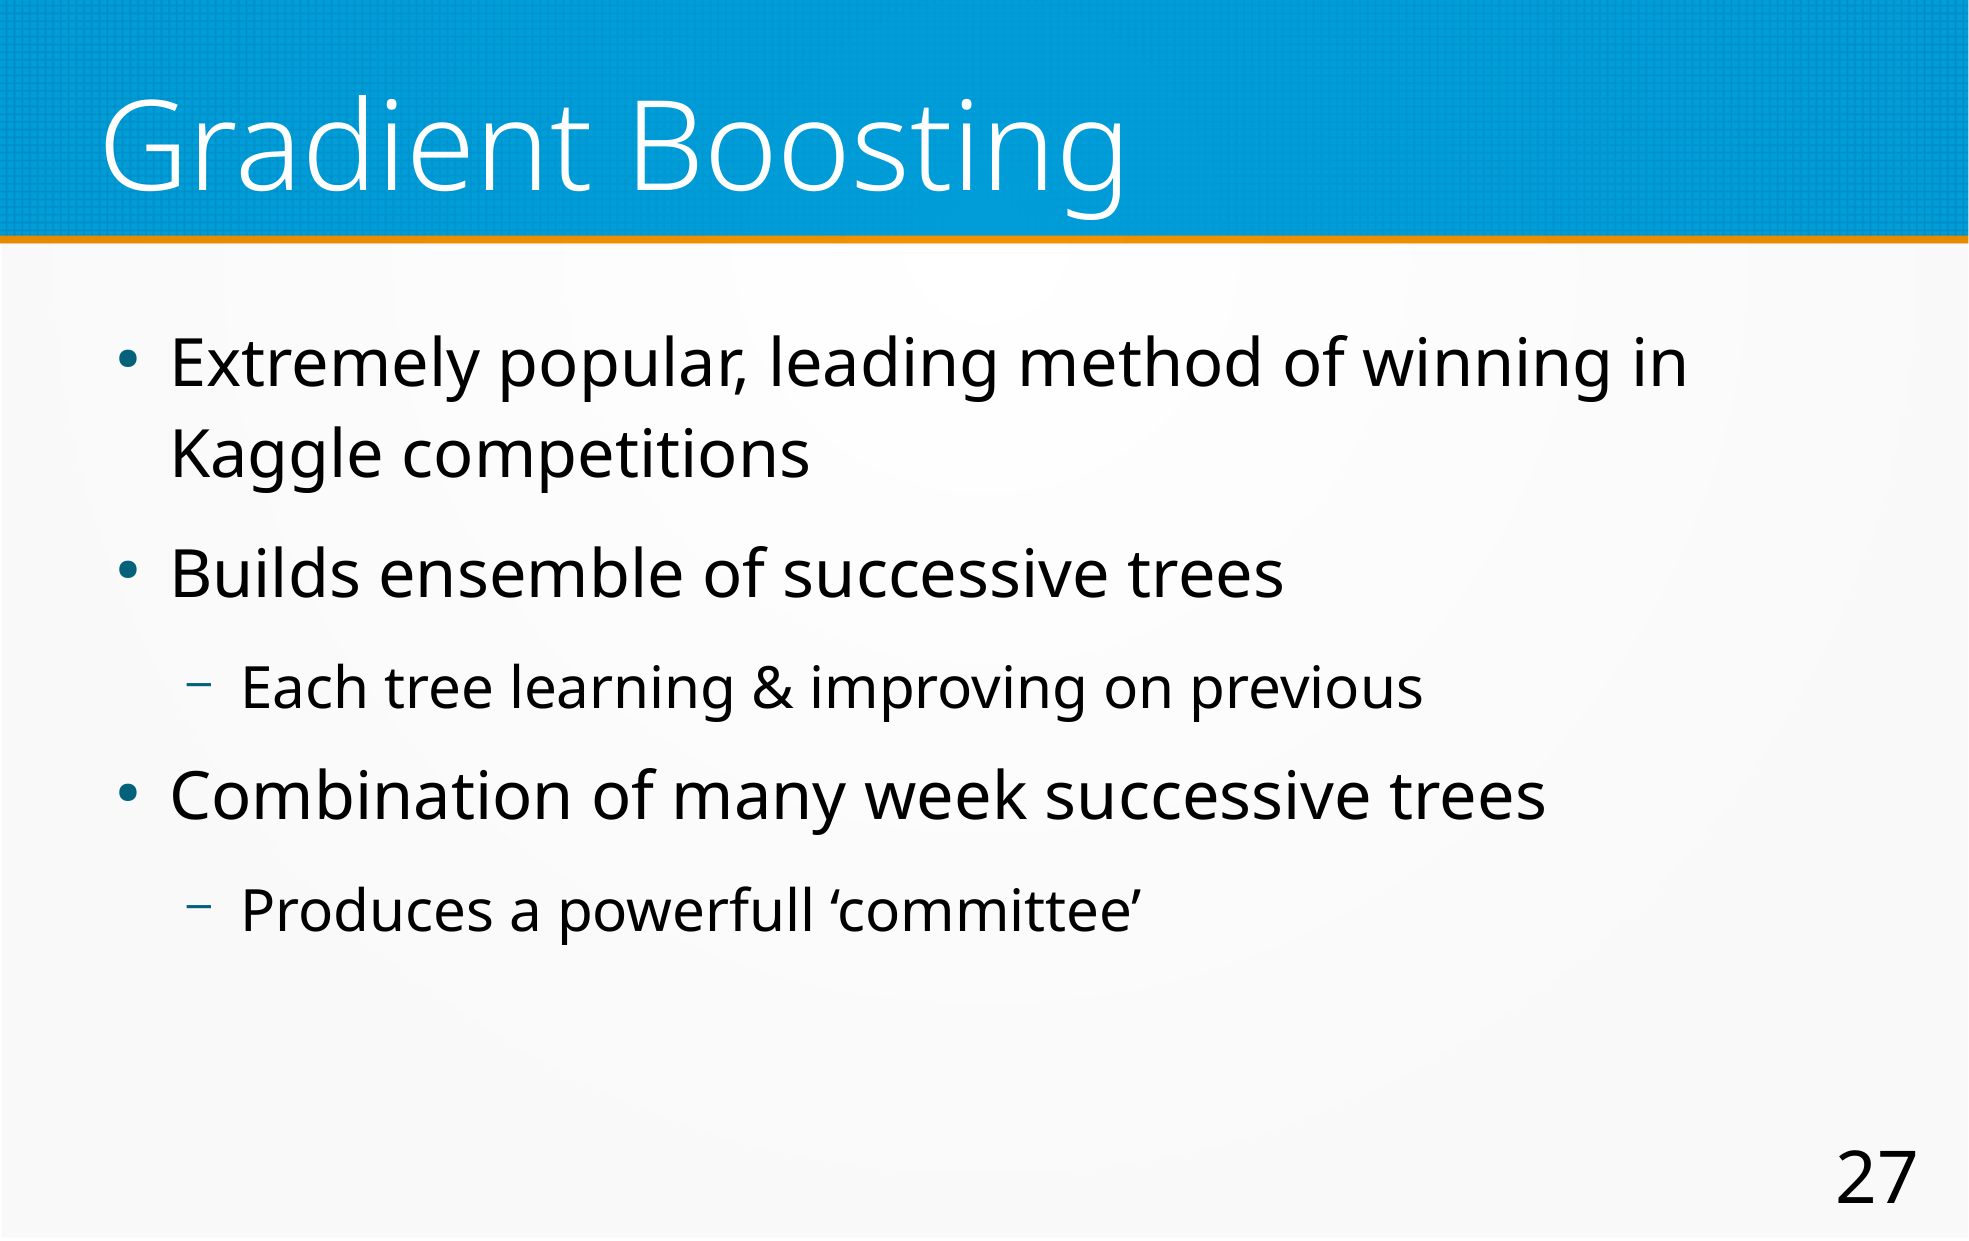

# Gradient Boosting
Extremely popular, leading method of winning in Kaggle competitions
Builds ensemble of successive trees
Each tree learning & improving on previous
Combination of many week successive trees
Produces a powerfull ‘committee’
27